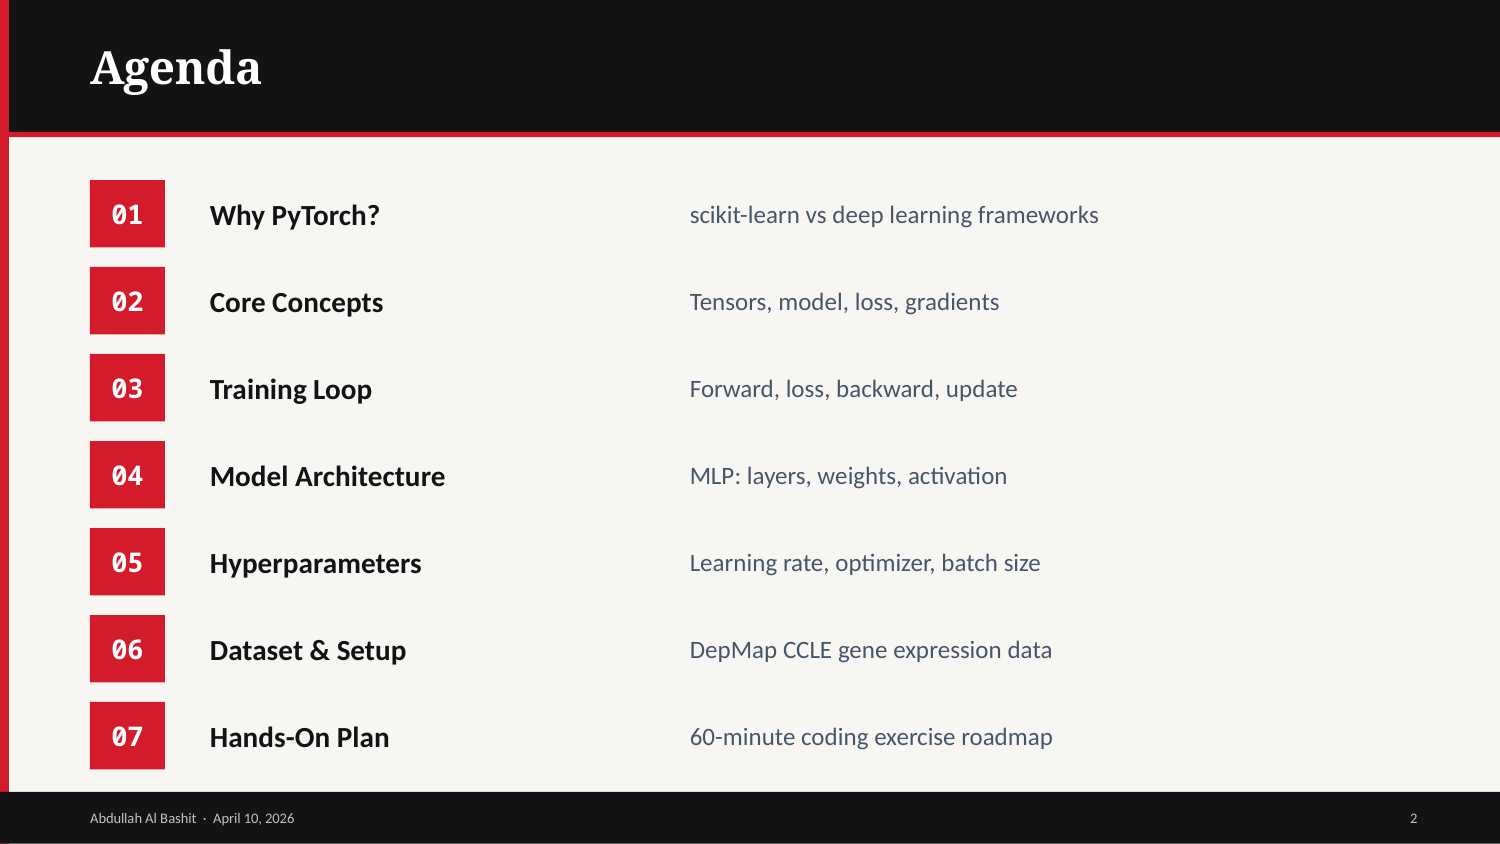

Agenda
01
Why PyTorch?
scikit-learn vs deep learning frameworks
02
Core Concepts
Tensors, model, loss, gradients
03
Training Loop
Forward, loss, backward, update
04
Model Architecture
MLP: layers, weights, activation
05
Hyperparameters
Learning rate, optimizer, batch size
06
Dataset & Setup
DepMap CCLE gene expression data
07
Hands-On Plan
60-minute coding exercise roadmap
Abdullah Al Bashit · April 10, 2026
2